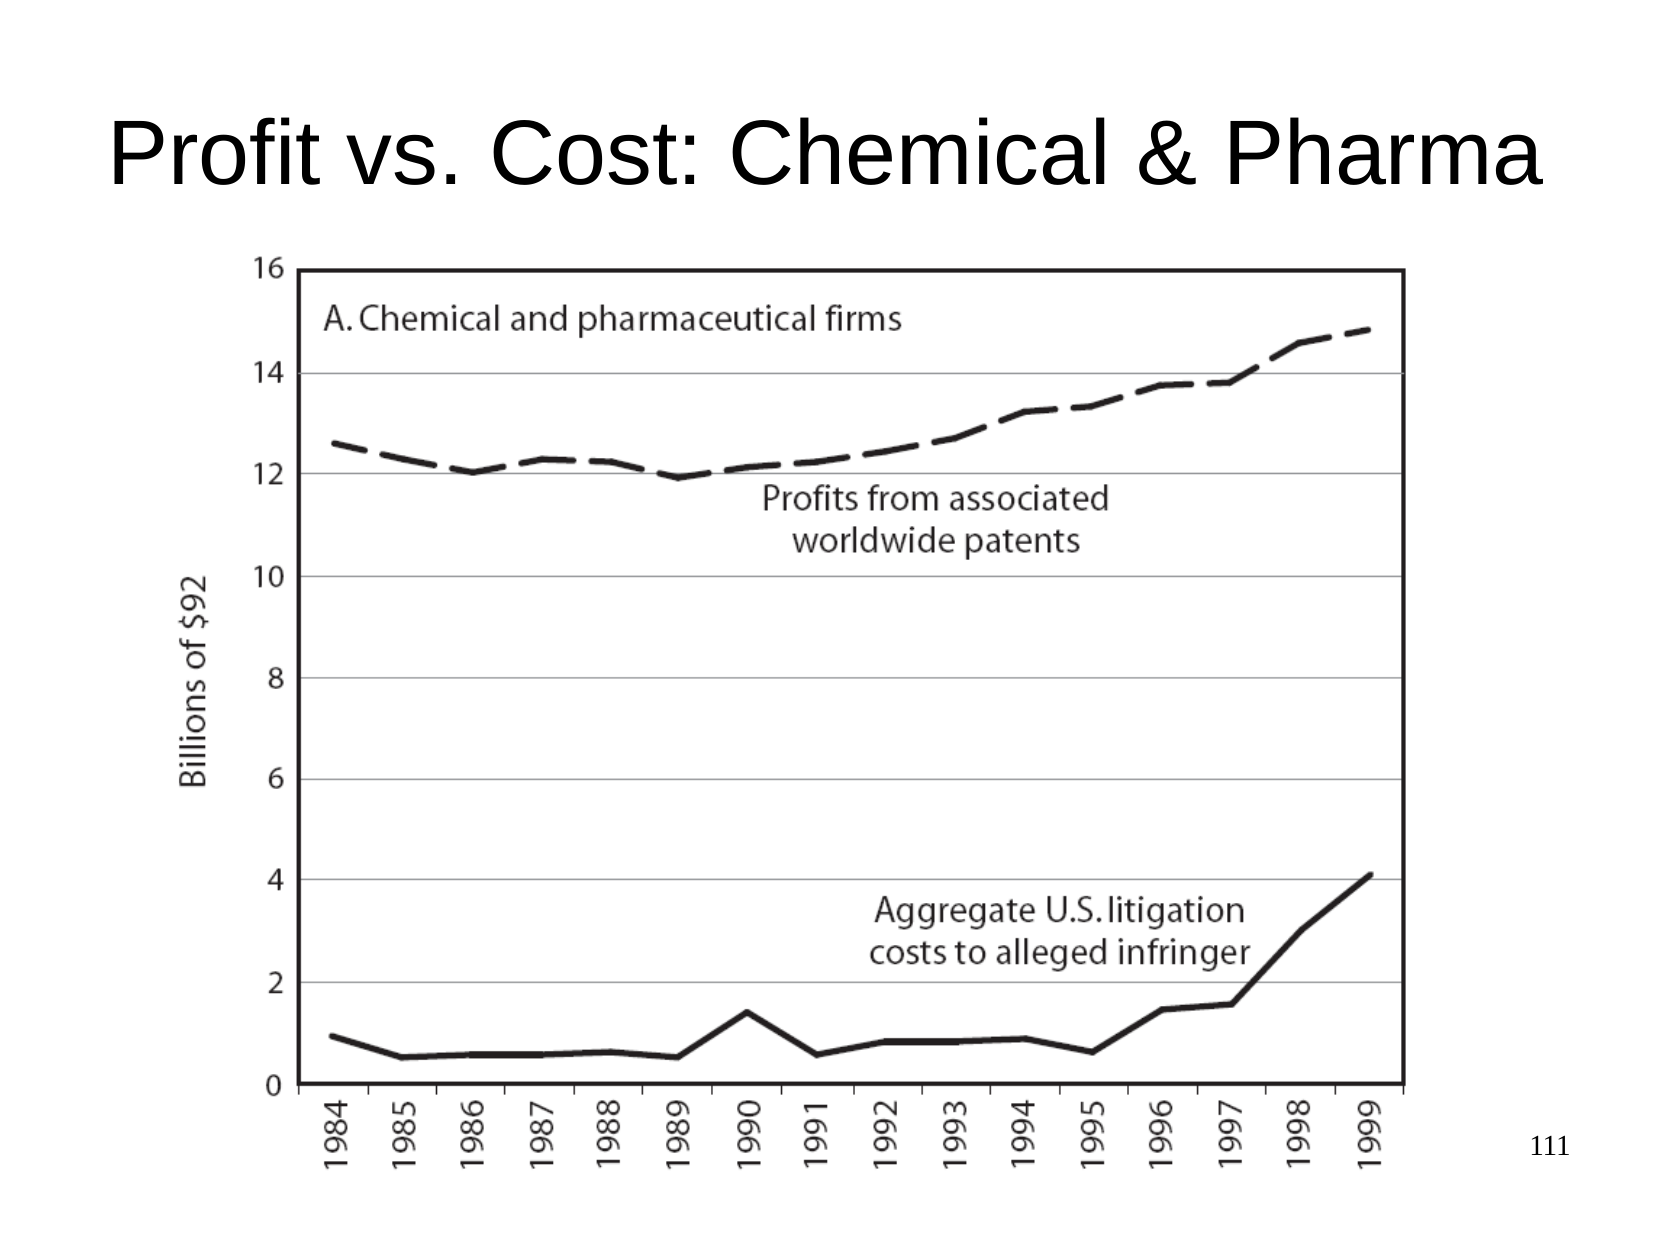

# Profit vs. Cost: Chemical & Pharma
111